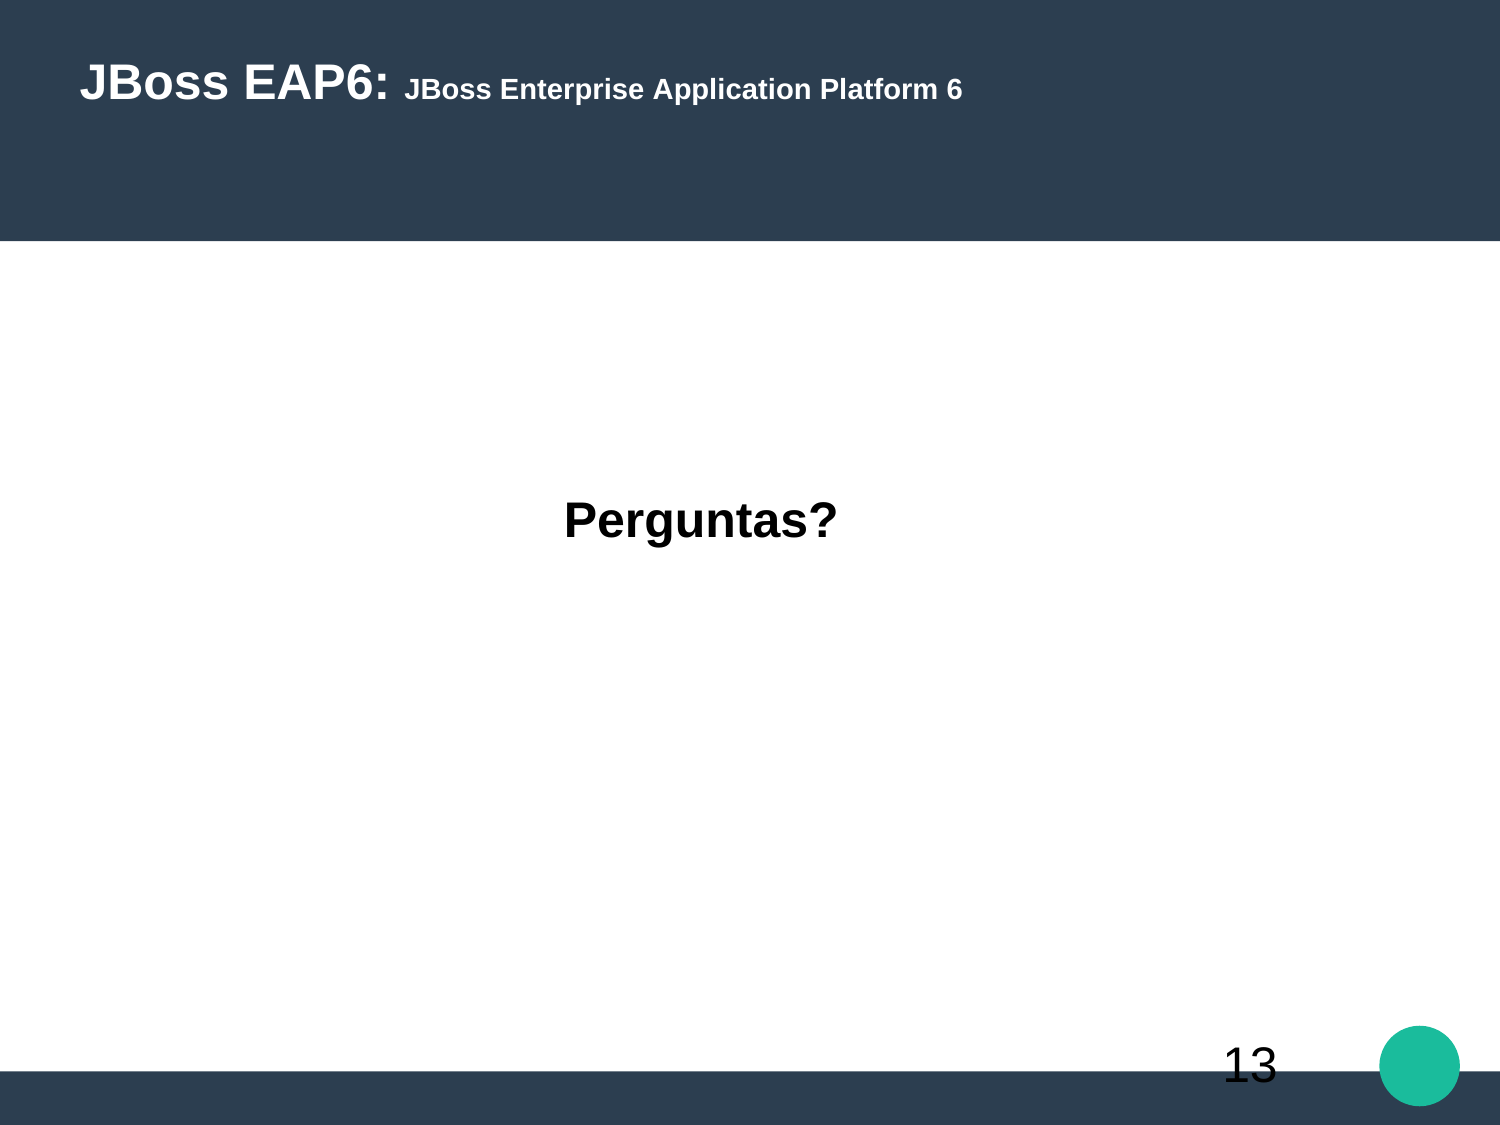

JBoss EAP6: JBoss Enterprise Application Platform 6
Perguntas?